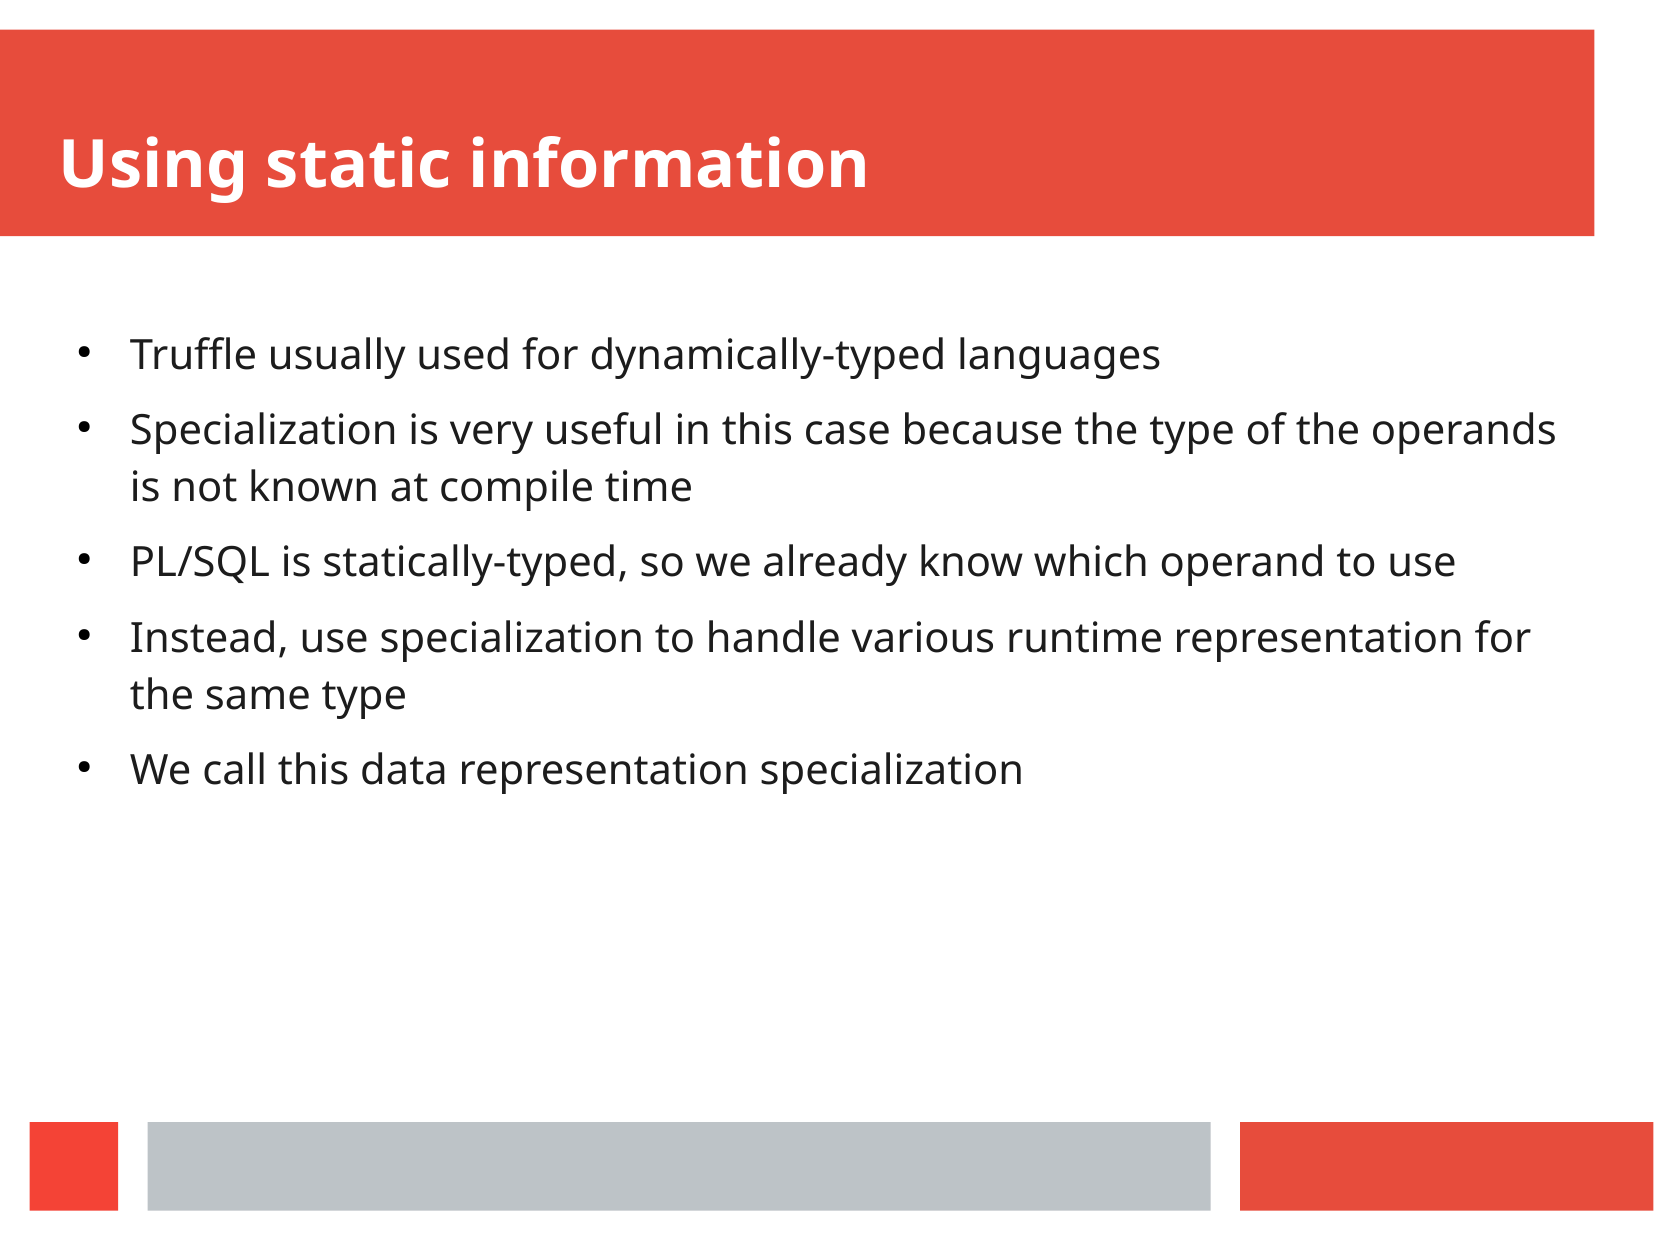

# Using static information
Truffle usually used for dynamically-typed languages
Specialization is very useful in this case because the type of the operands is not known at compile time
PL/SQL is statically-typed, so we already know which operand to use
Instead, use specialization to handle various runtime representation for the same type
We call this data representation specialization